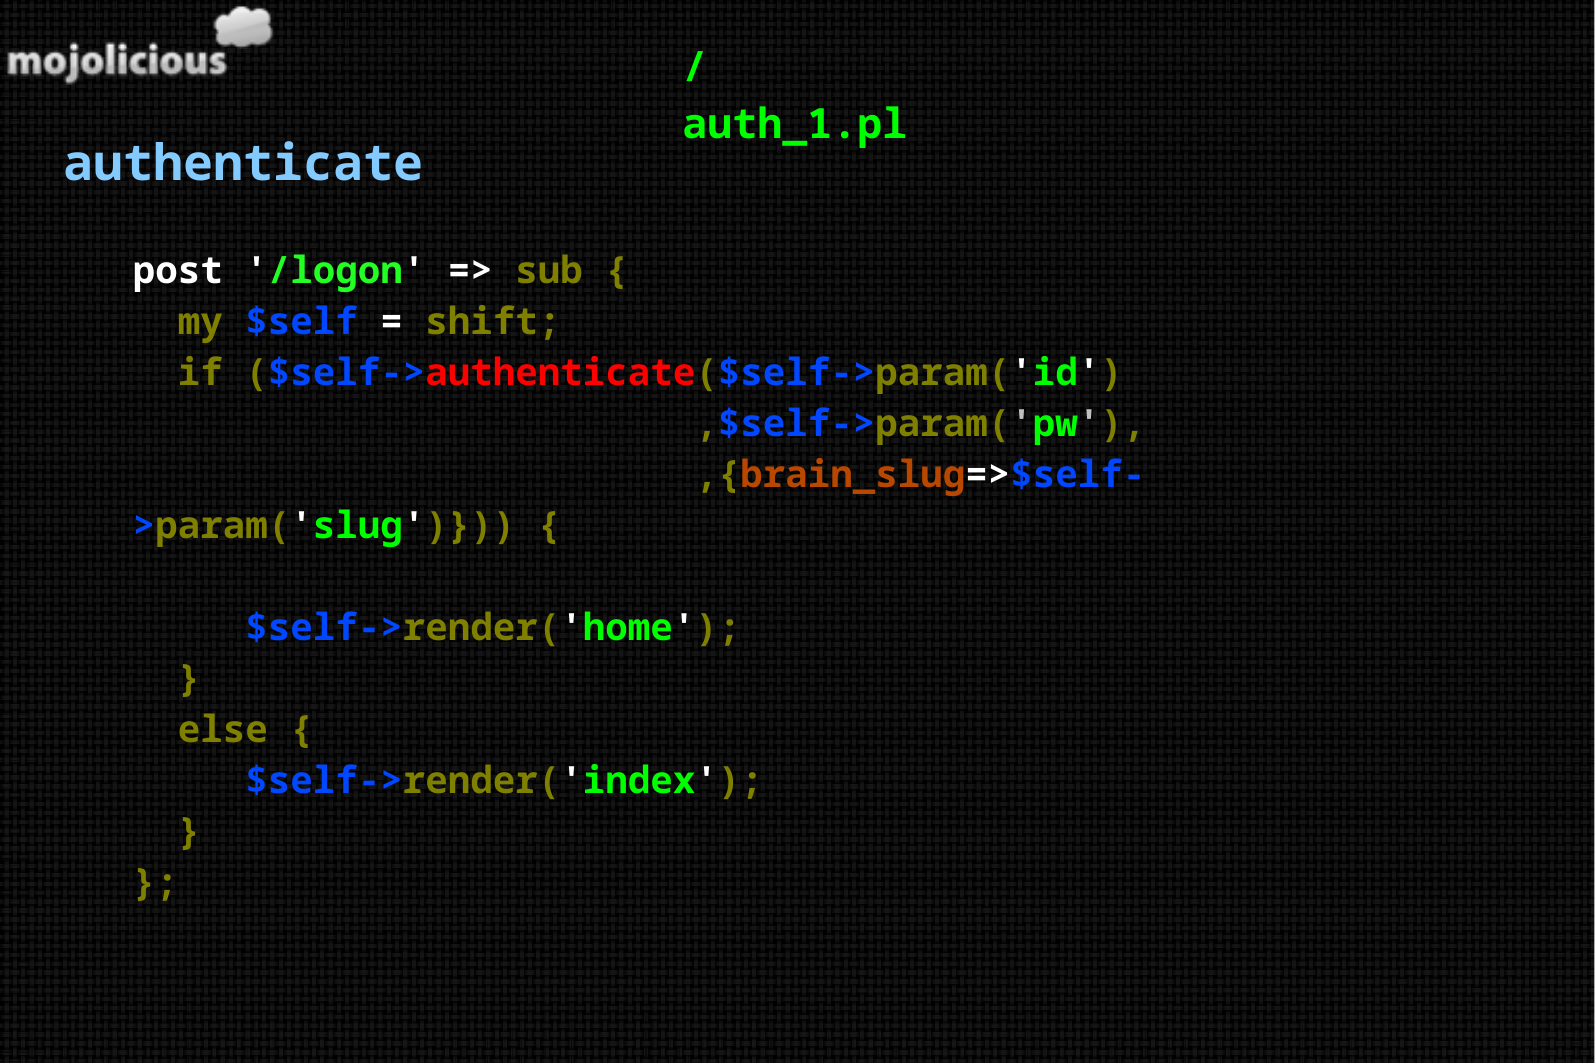

/auth_1.pl
authenticate
post '/logon' => sub {
 my $self = shift;
 if ($self->authenticate($self->param('id')
 ,$self->param('pw'),
 ,{brain_slug=>$self->param('slug')})) {
 $self->render('home');
 }
 else {
 $self->render('index');
 }
};